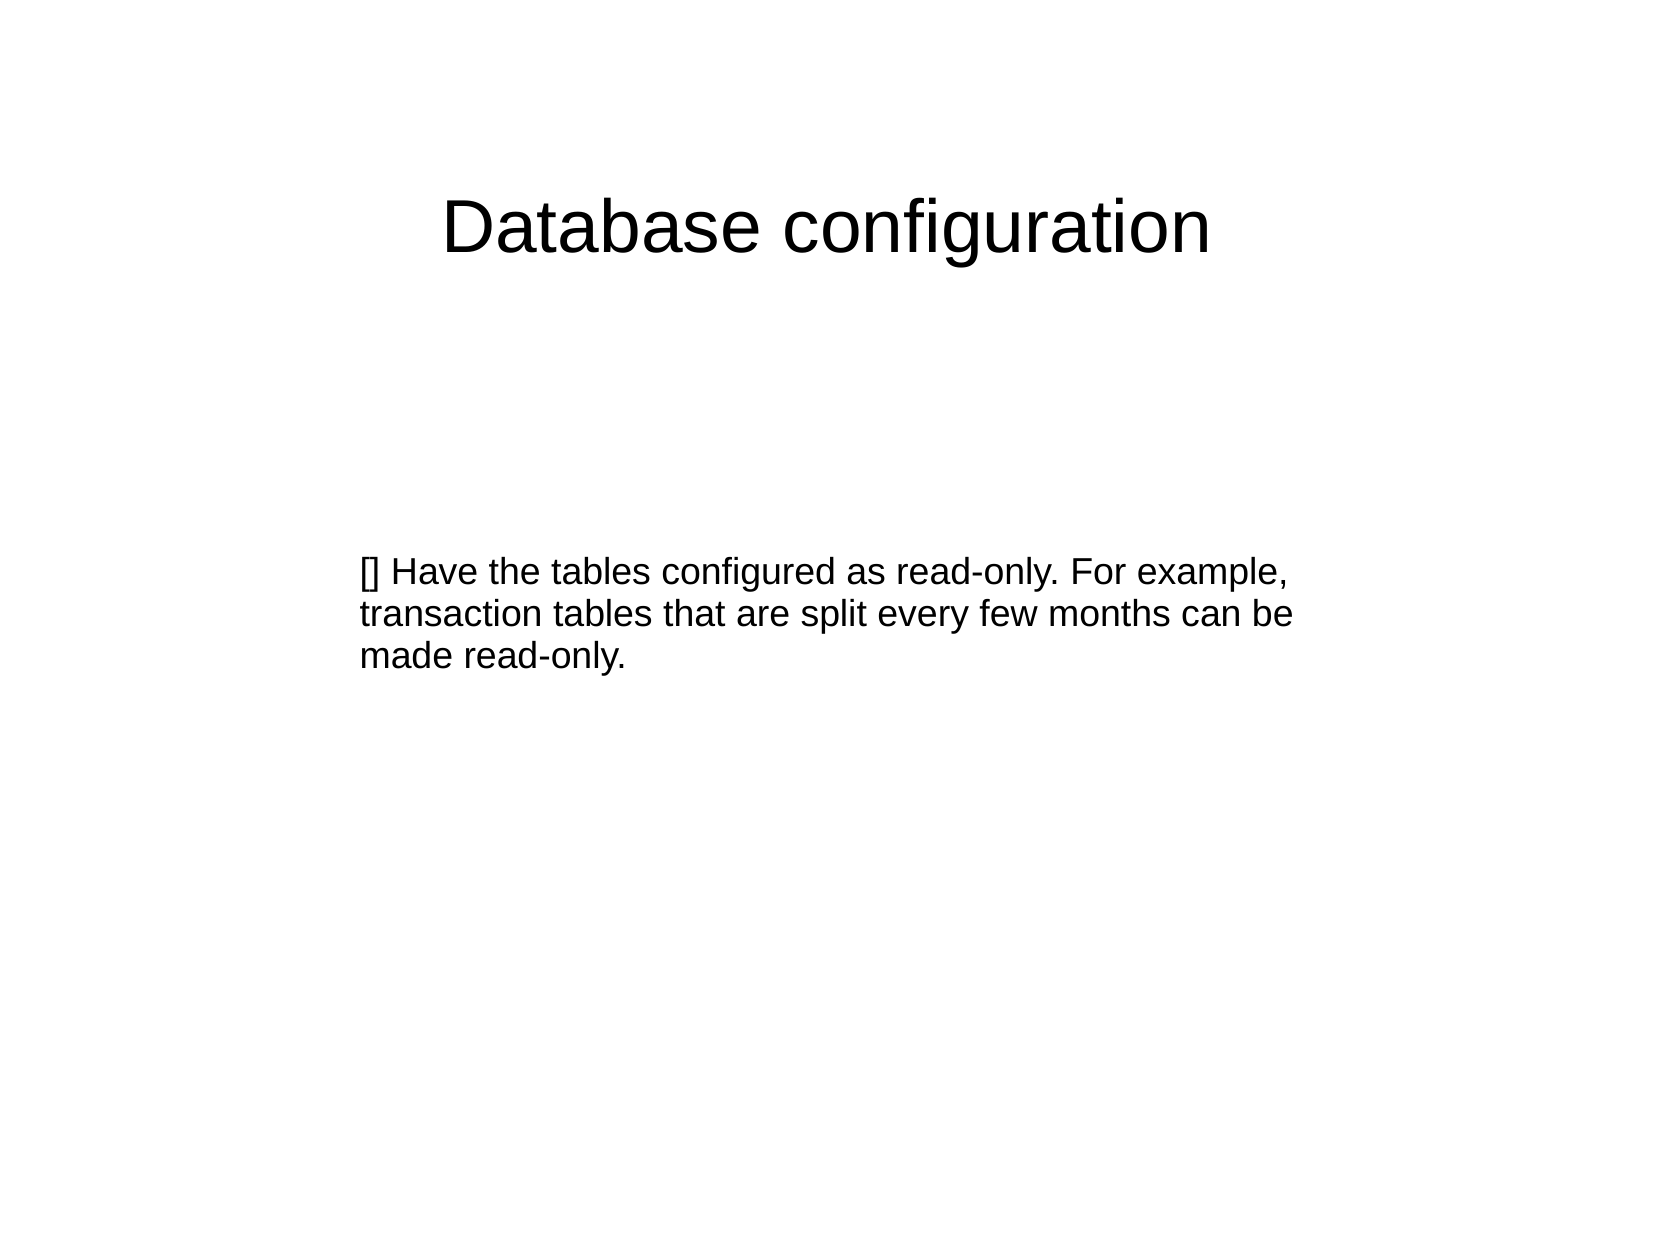

Database configuration
[] Have the tables configured as read-only. For example,
transaction tables that are split every few months can be
made read-only.